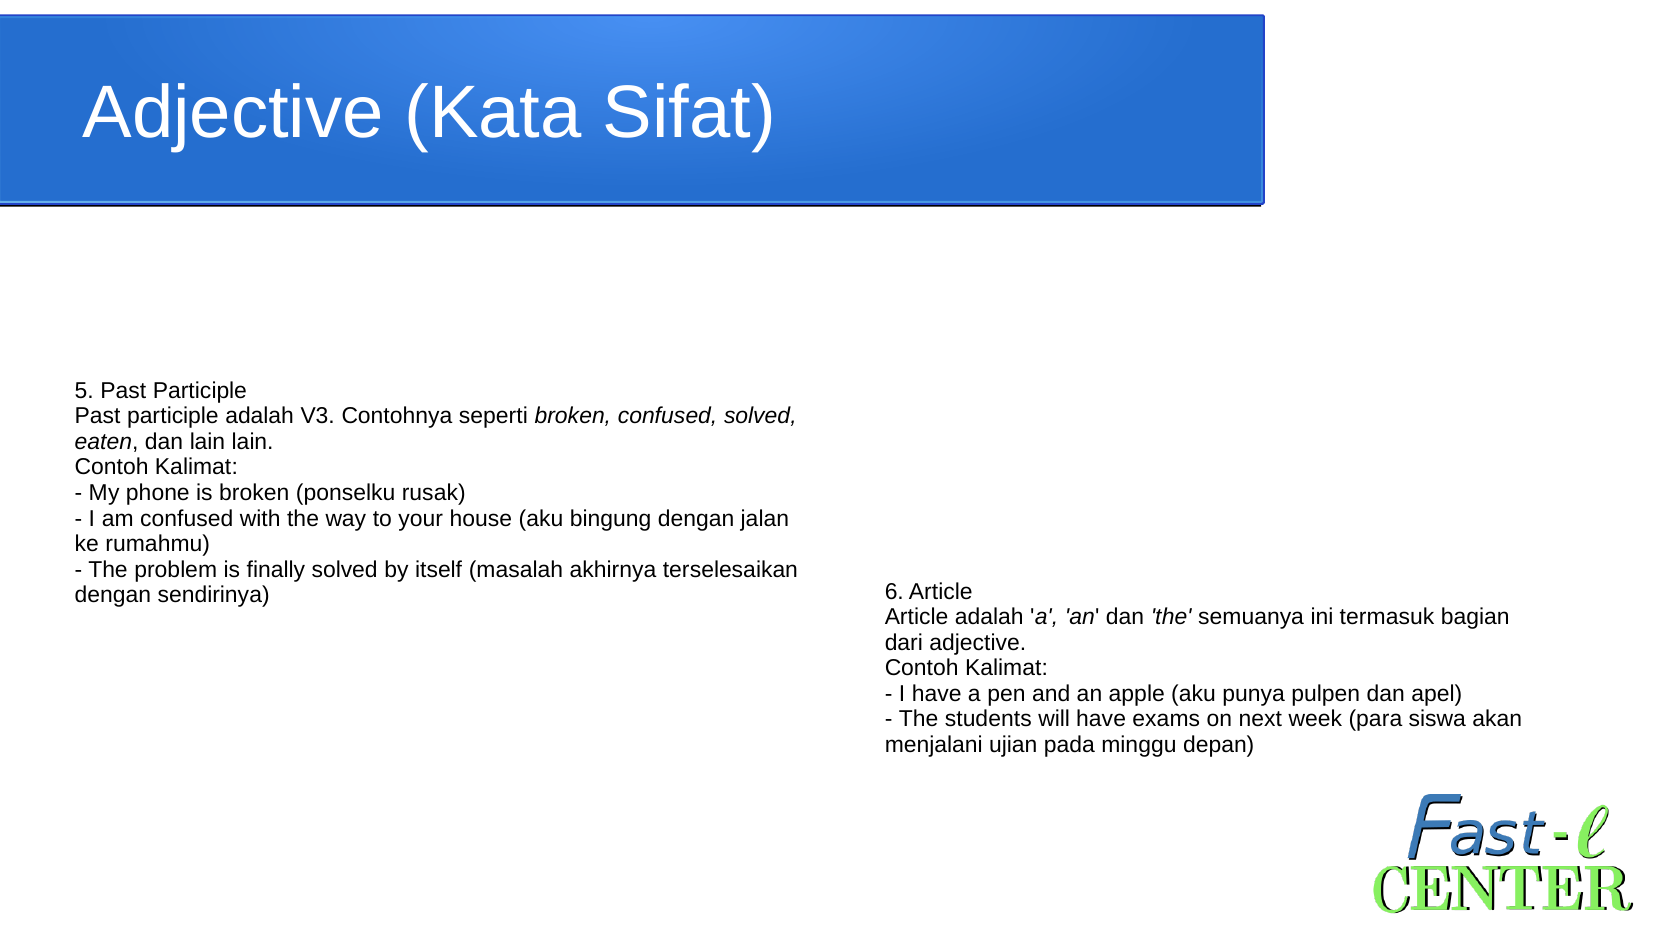

# Adjective (Kata Sifat)
5. Past Participle
Past participle adalah V3. Contohnya seperti broken, confused, solved, eaten, dan lain lain.
Contoh Kalimat:
- My phone is broken (ponselku rusak)
- I am confused with the way to your house (aku bingung dengan jalan ke rumahmu)
- The problem is finally solved by itself (masalah akhirnya terselesaikan dengan sendirinya)
6. Article
Article adalah 'a', 'an' dan 'the' semuanya ini termasuk bagian dari adjective.
Contoh Kalimat:
- I have a pen and an apple (aku punya pulpen dan apel)
- The students will have exams on next week (para siswa akan menjalani ujian pada minggu depan)